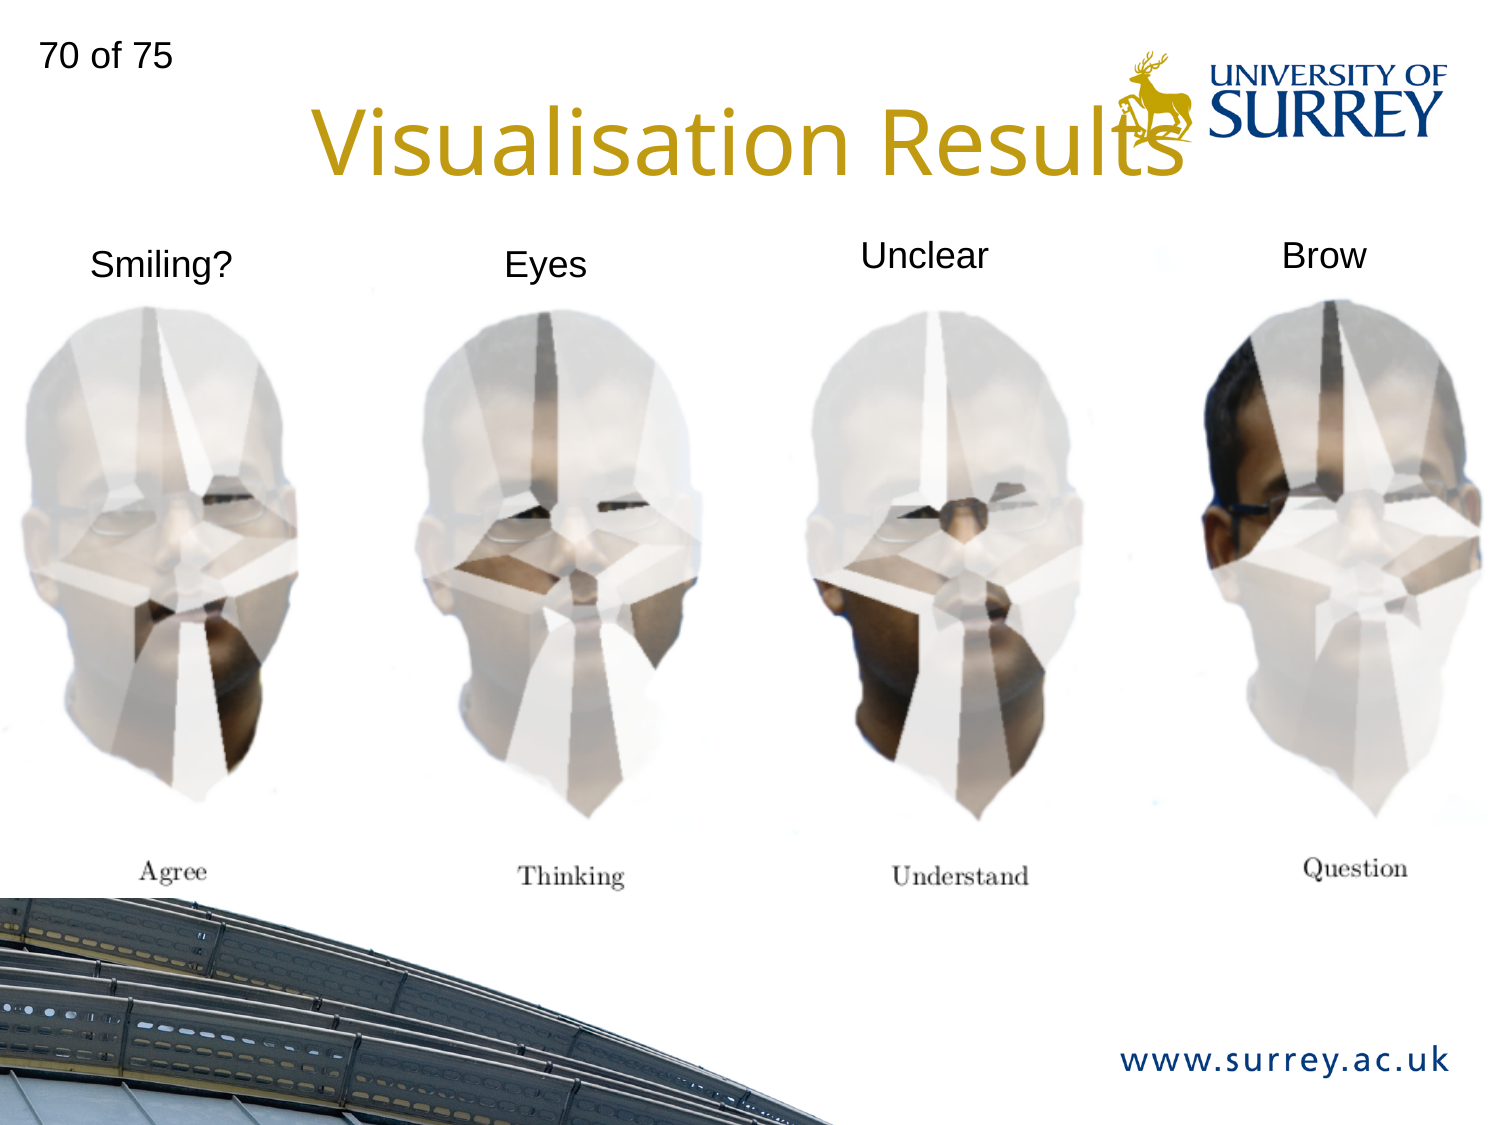

# Visualisation Results
Unclear
Brow
Smiling?
Eyes